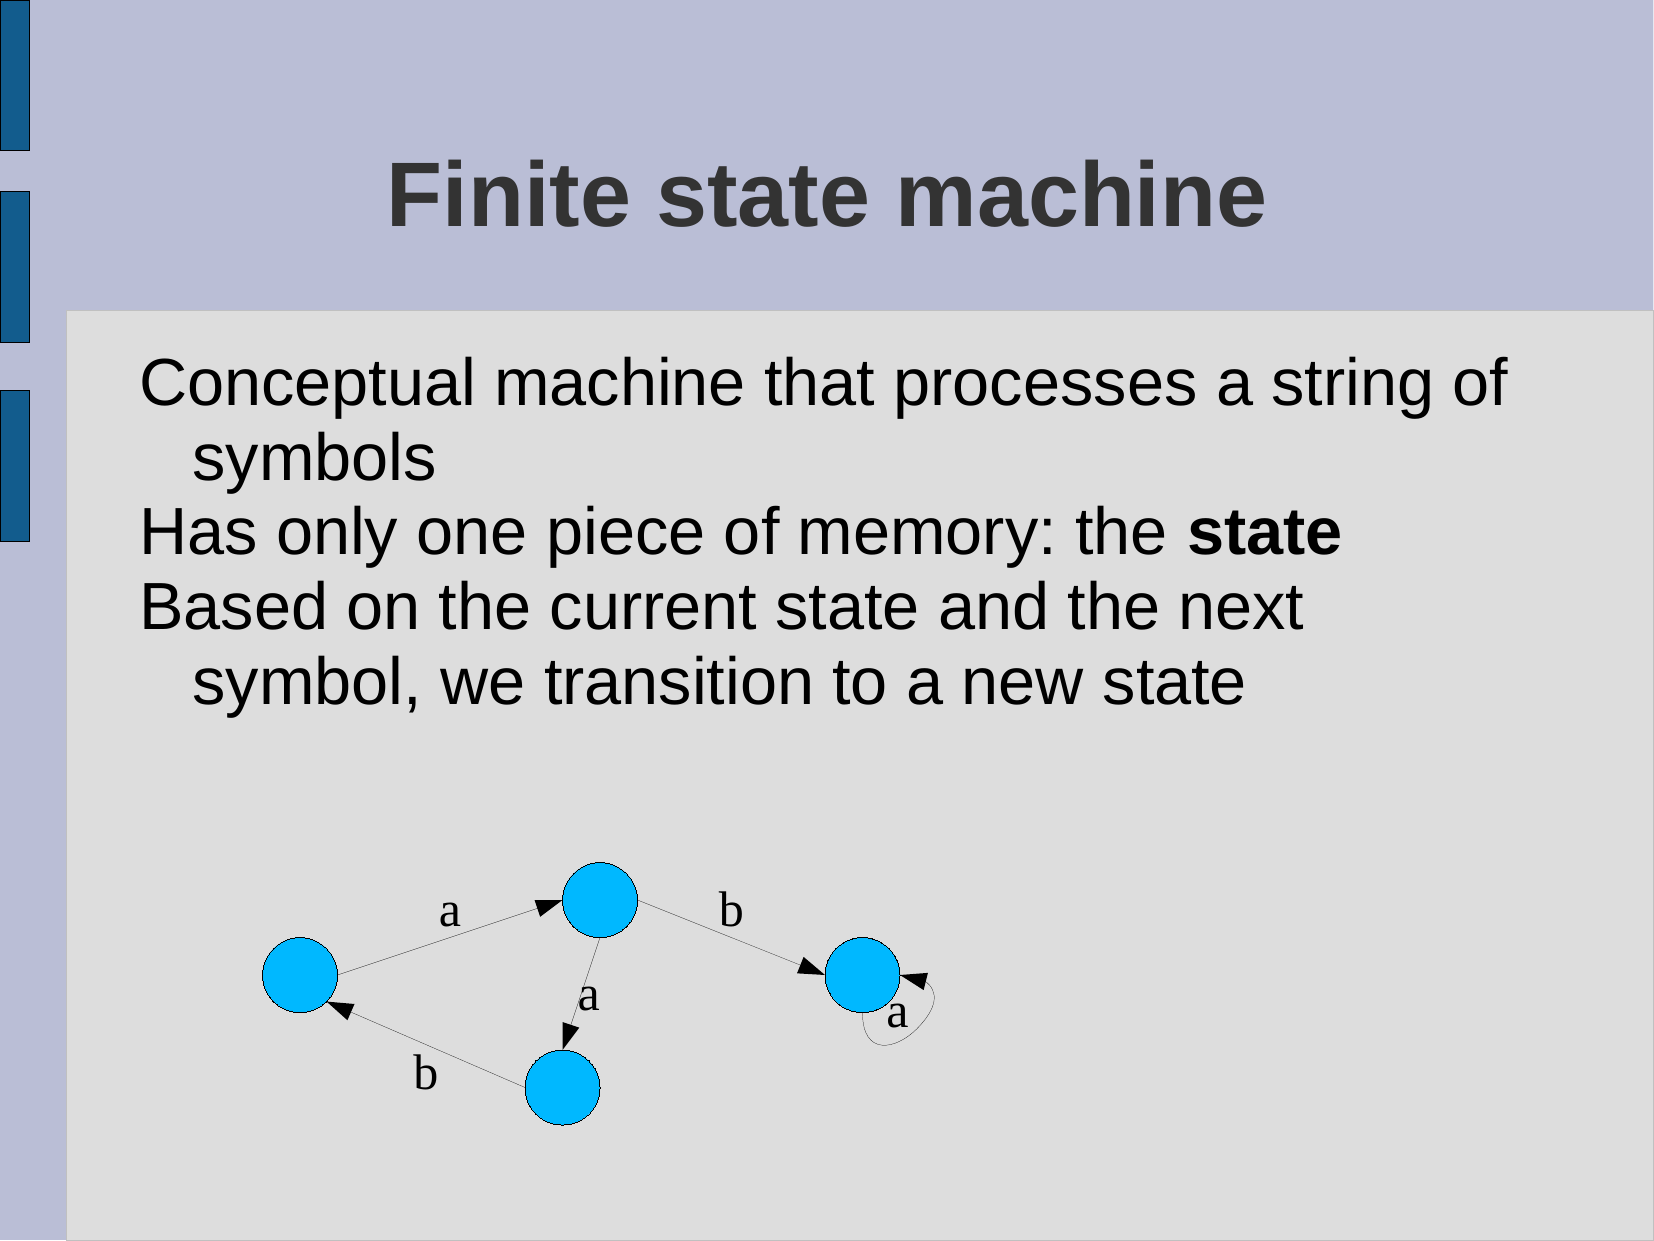

# Finite state machine
Conceptual machine that processes a string of symbols
Has only one piece of memory: the state
Based on the current state and the next symbol, we transition to a new state